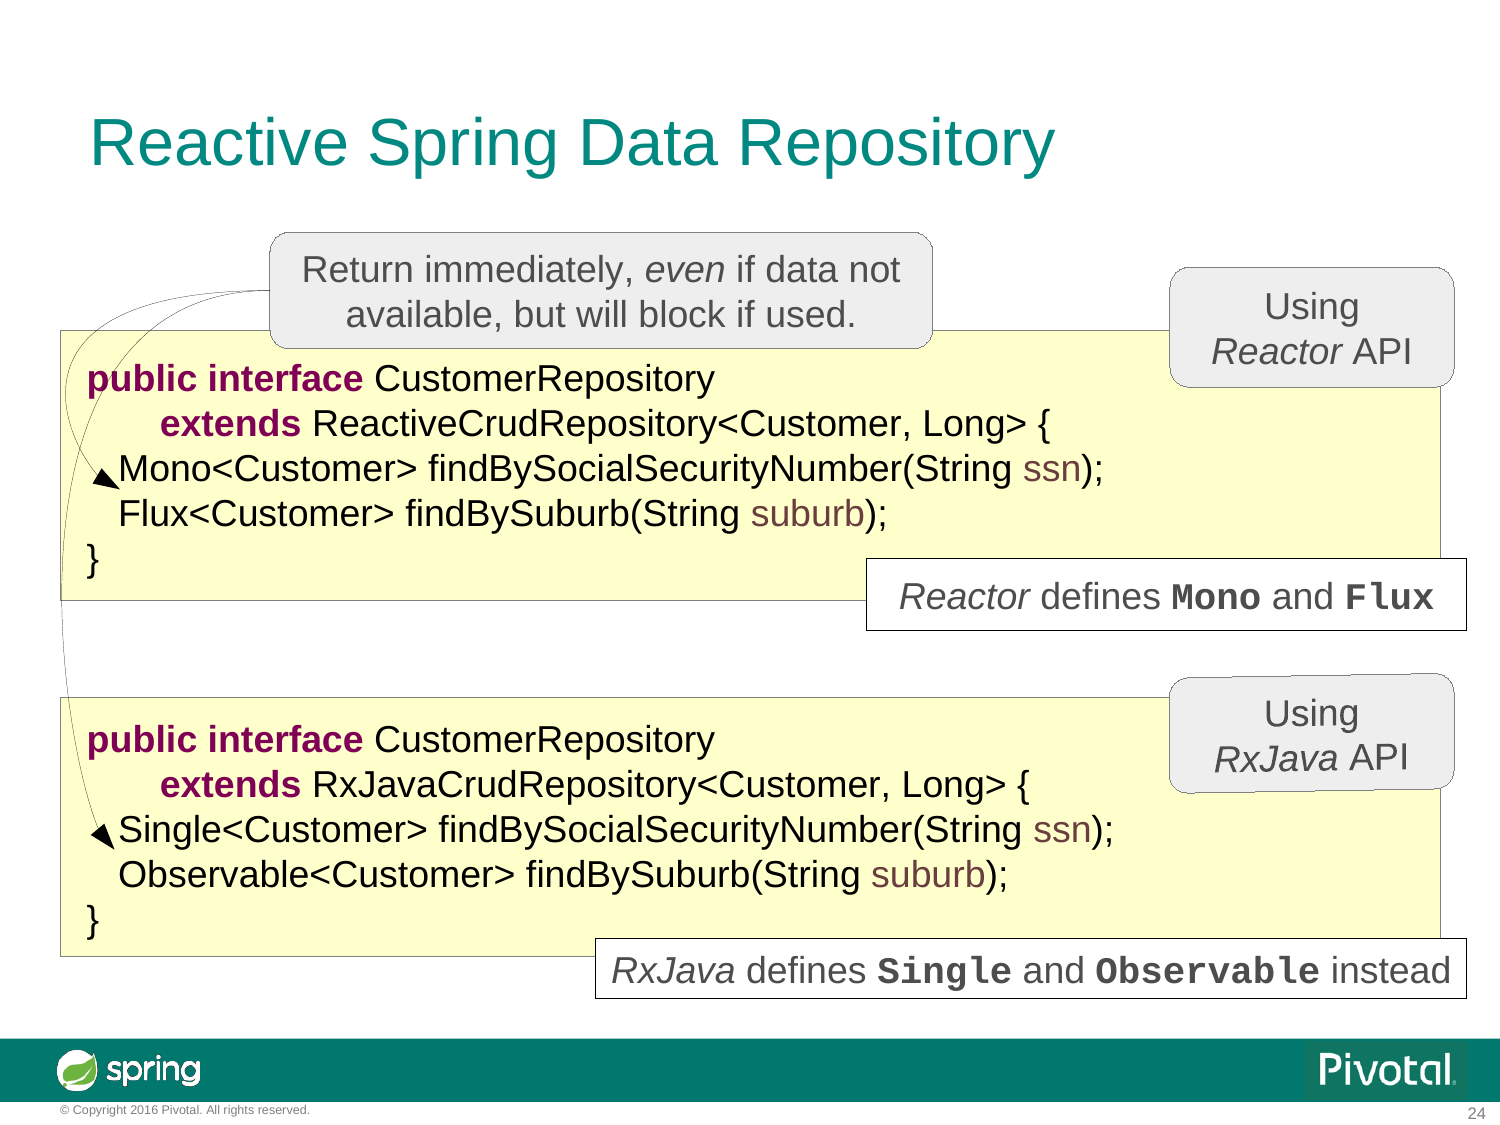

# Reactive Spring Data Repository
Return immediately, even if data not available, but will block if used.
Using
Reactor API
public interface CustomerRepository
 extends ReactiveCrudRepository<Customer, Long> {
 Mono<Customer> findBySocialSecurityNumber(String ssn);
 Flux<Customer> findBySuburb(String suburb);
}
Reactor defines Mono and Flux
Using
RxJava API
public interface CustomerRepository
 extends RxJavaCrudRepository<Customer, Long> {
 Single<Customer> findBySocialSecurityNumber(String ssn);
 Observable<Customer> findBySuburb(String suburb);
}
RxJava defines Single and Observable instead